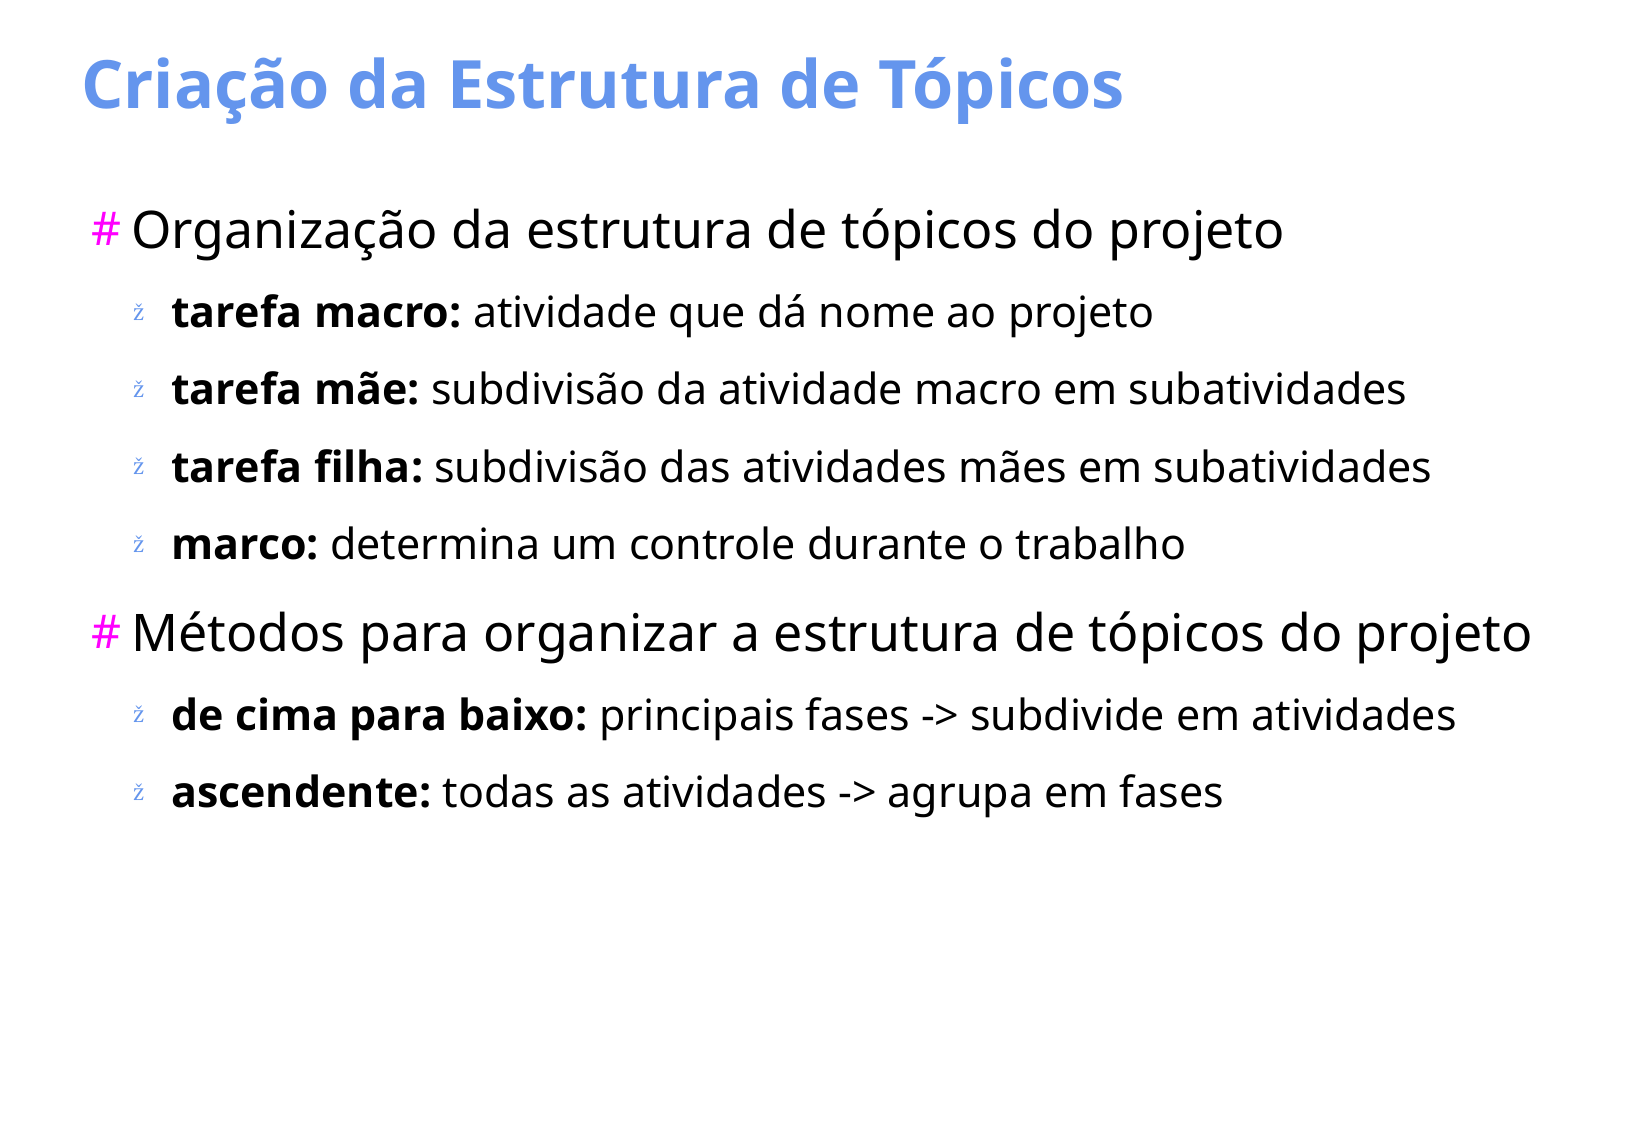

# Criação da Estrutura de Tópicos
Organização da estrutura de tópicos do projeto
tarefa macro: atividade que dá nome ao projeto
tarefa mãe: subdivisão da atividade macro em subatividades
tarefa filha: subdivisão das atividades mães em subatividades
marco: determina um controle durante o trabalho
Métodos para organizar a estrutura de tópicos do projeto
de cima para baixo: principais fases -> subdivide em atividades
ascendente: todas as atividades -> agrupa em fases